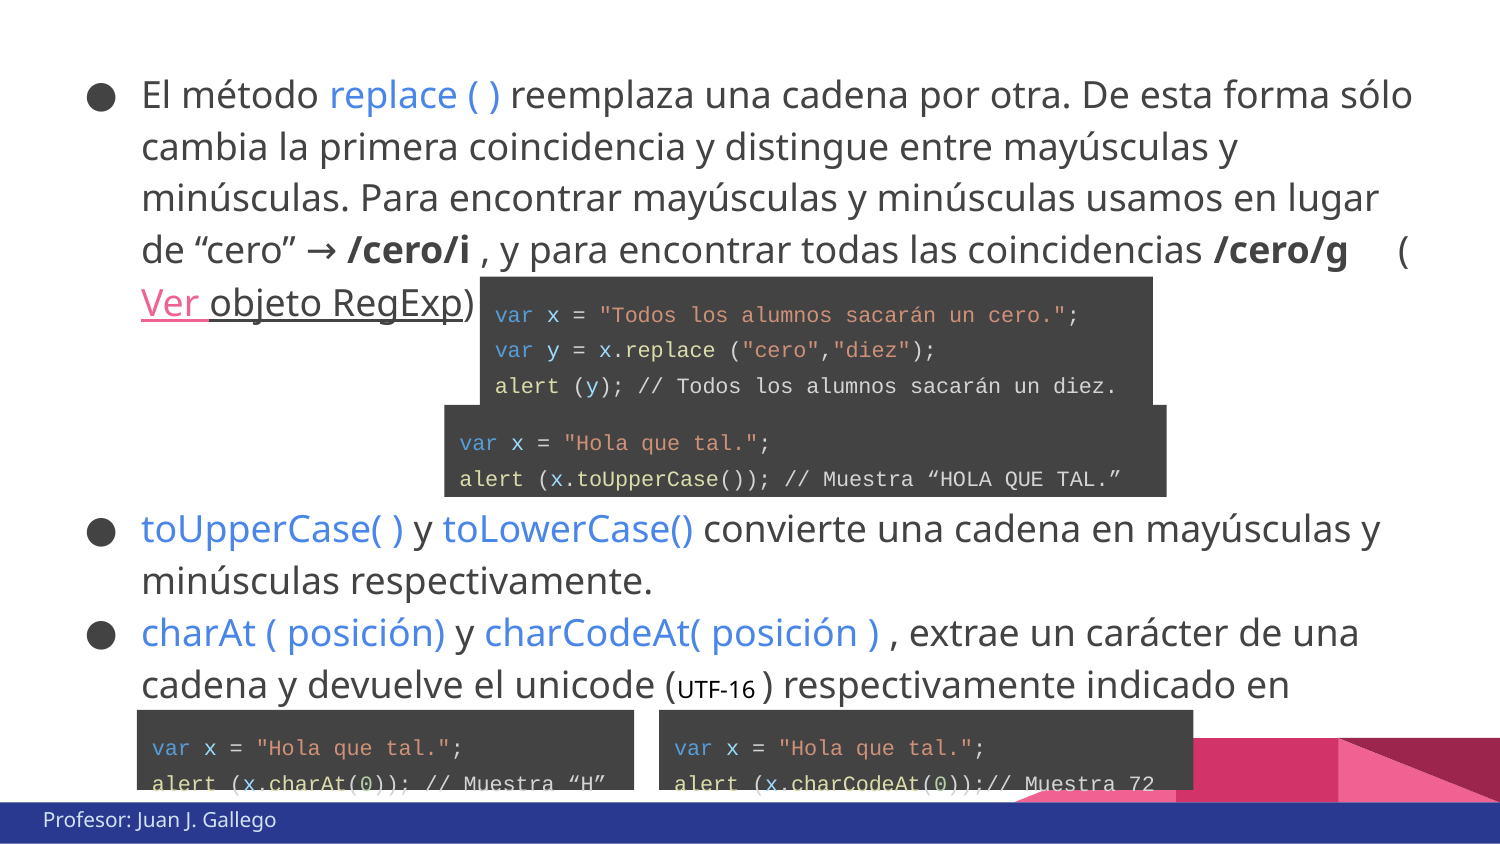

# El método replace ( ) reemplaza una cadena por otra. De esta forma sólo cambia la primera coincidencia y distingue entre mayúsculas y minúsculas. Para encontrar mayúsculas y minúsculas usamos en lugar de “cero” → /cero/i , y para encontrar todas las coincidencias /cero/g (Ver objeto RegExp)
toUpperCase( ) y toLowerCase() convierte una cadena en mayúsculas y minúsculas respectivamente.
charAt ( posición) y charCodeAt( posición ) , extrae un carácter de una cadena y devuelve el unicode (UTF-16 ) respectivamente indicado en “posición”.
var x = "Todos los alumnos sacarán un cero.";
var y = x.replace ("cero","diez");
alert (y); // Todos los alumnos sacarán un diez.
var x = "Hola que tal.";
alert (x.toUpperCase()); // Muestra “HOLA QUE TAL.”
var x = "Hola que tal.";
alert (x.charAt(0)); // Muestra “H”
var x = "Hola que tal.";
alert (x.charCodeAt(0));// Muestra 72